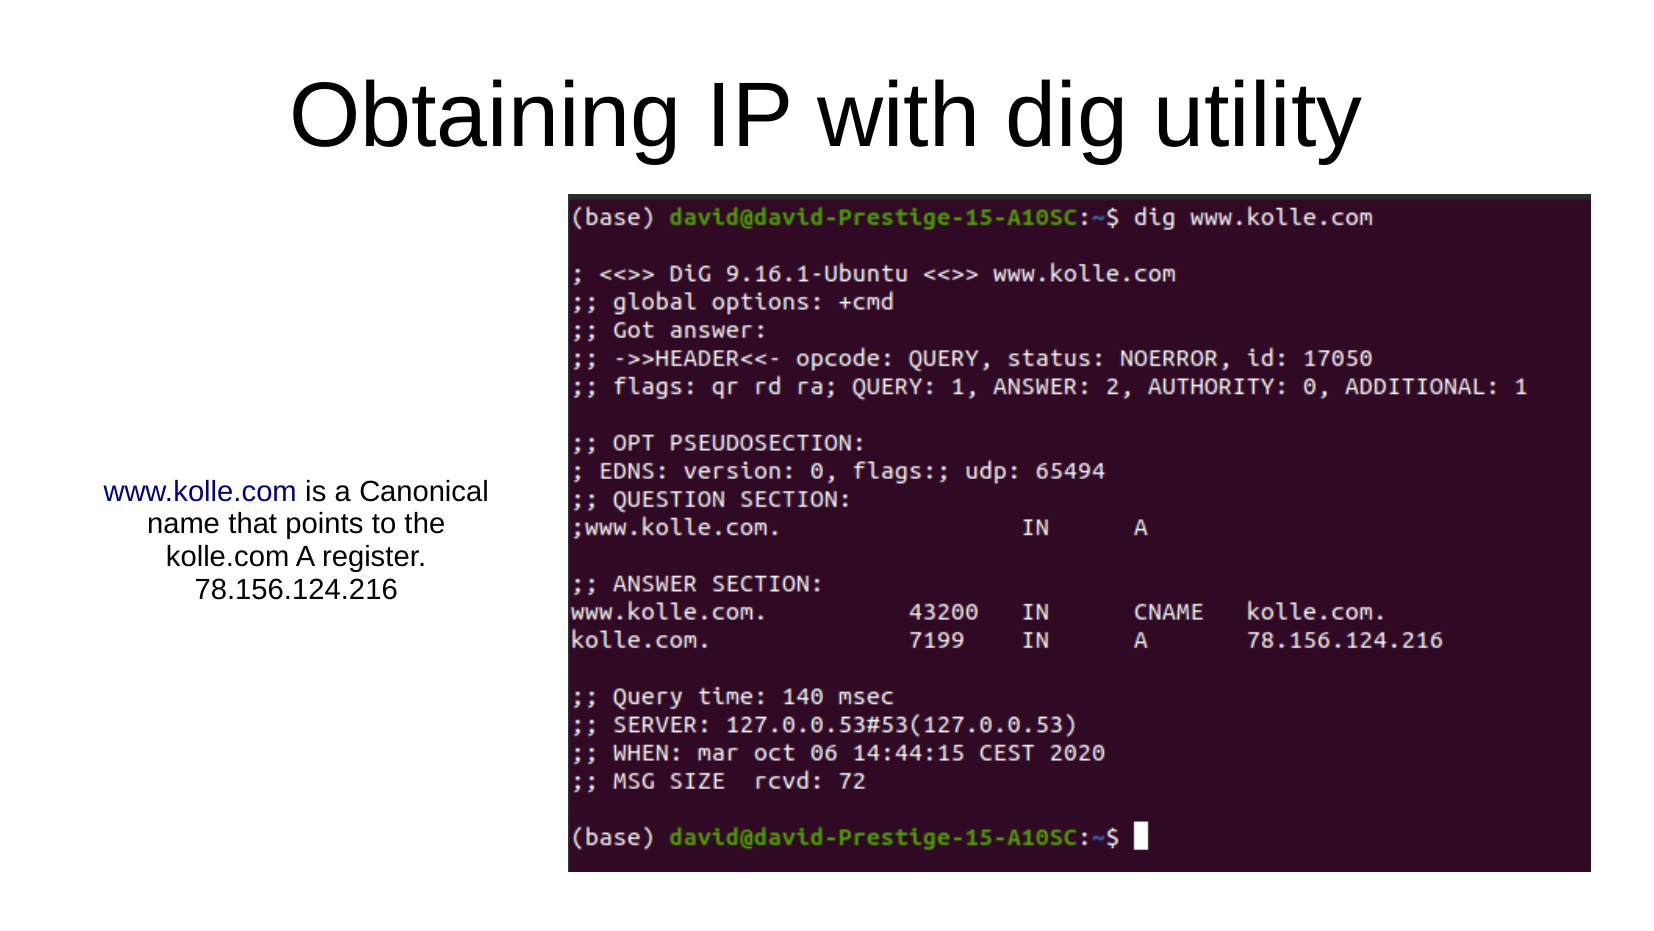

# Obtaining IP with dig utility
www.kolle.com is a Canonical name that points to the kolle.com A register. 78.156.124.216